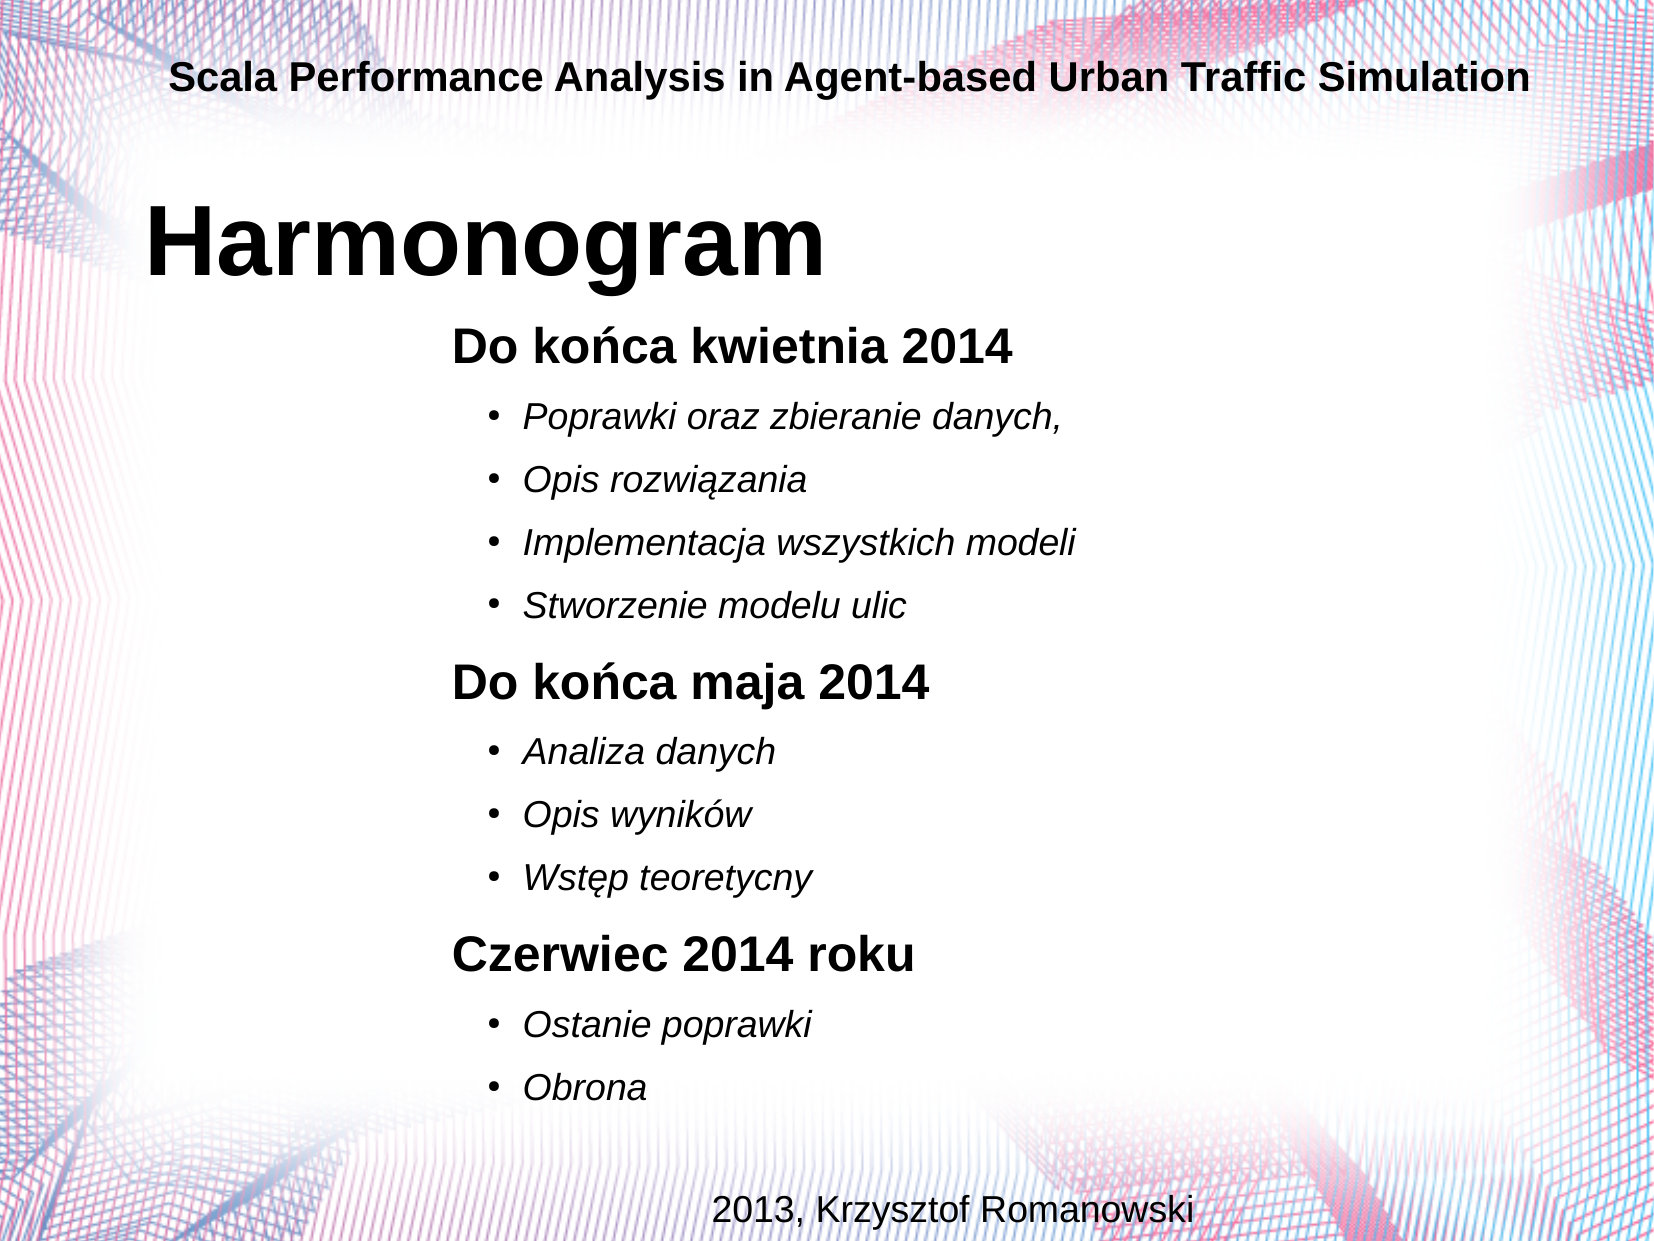

Scala Performance Analysis in Agent-based Urban Traffic Simulation
Harmonogram
Do końca kwietnia 2014
Poprawki oraz zbieranie danych,
Opis rozwiązania
Implementacja wszystkich modeli
Stworzenie modelu ulic
Do końca maja 2014
Analiza danych
Opis wyników
Wstęp teoretycny
Czerwiec 2014 roku
Ostanie poprawki
Obrona
2013, Krzysztof Romanowski